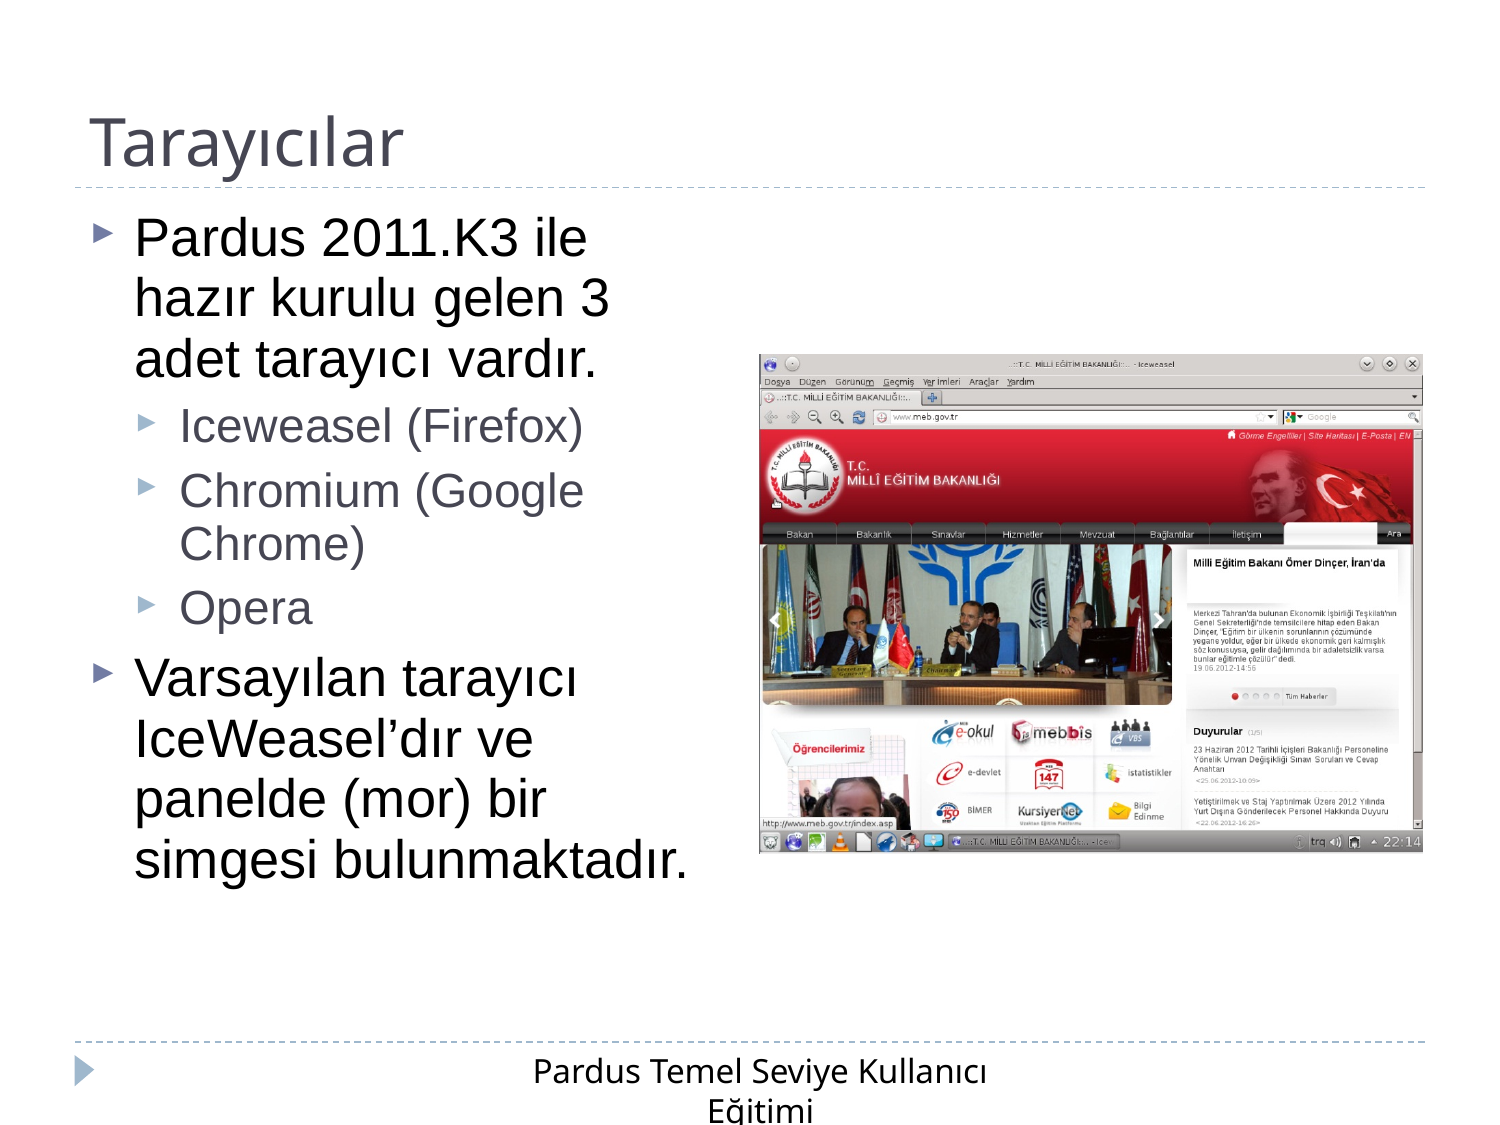

# Tarayıcılar
Pardus 2011.K3 ile hazır kurulu gelen 3 adet tarayıcı vardır.
Iceweasel (Firefox)
Chromium (Google Chrome)
Opera
Varsayılan tarayıcı IceWeasel’dır ve panelde (mor) bir simgesi bulunmaktadır.